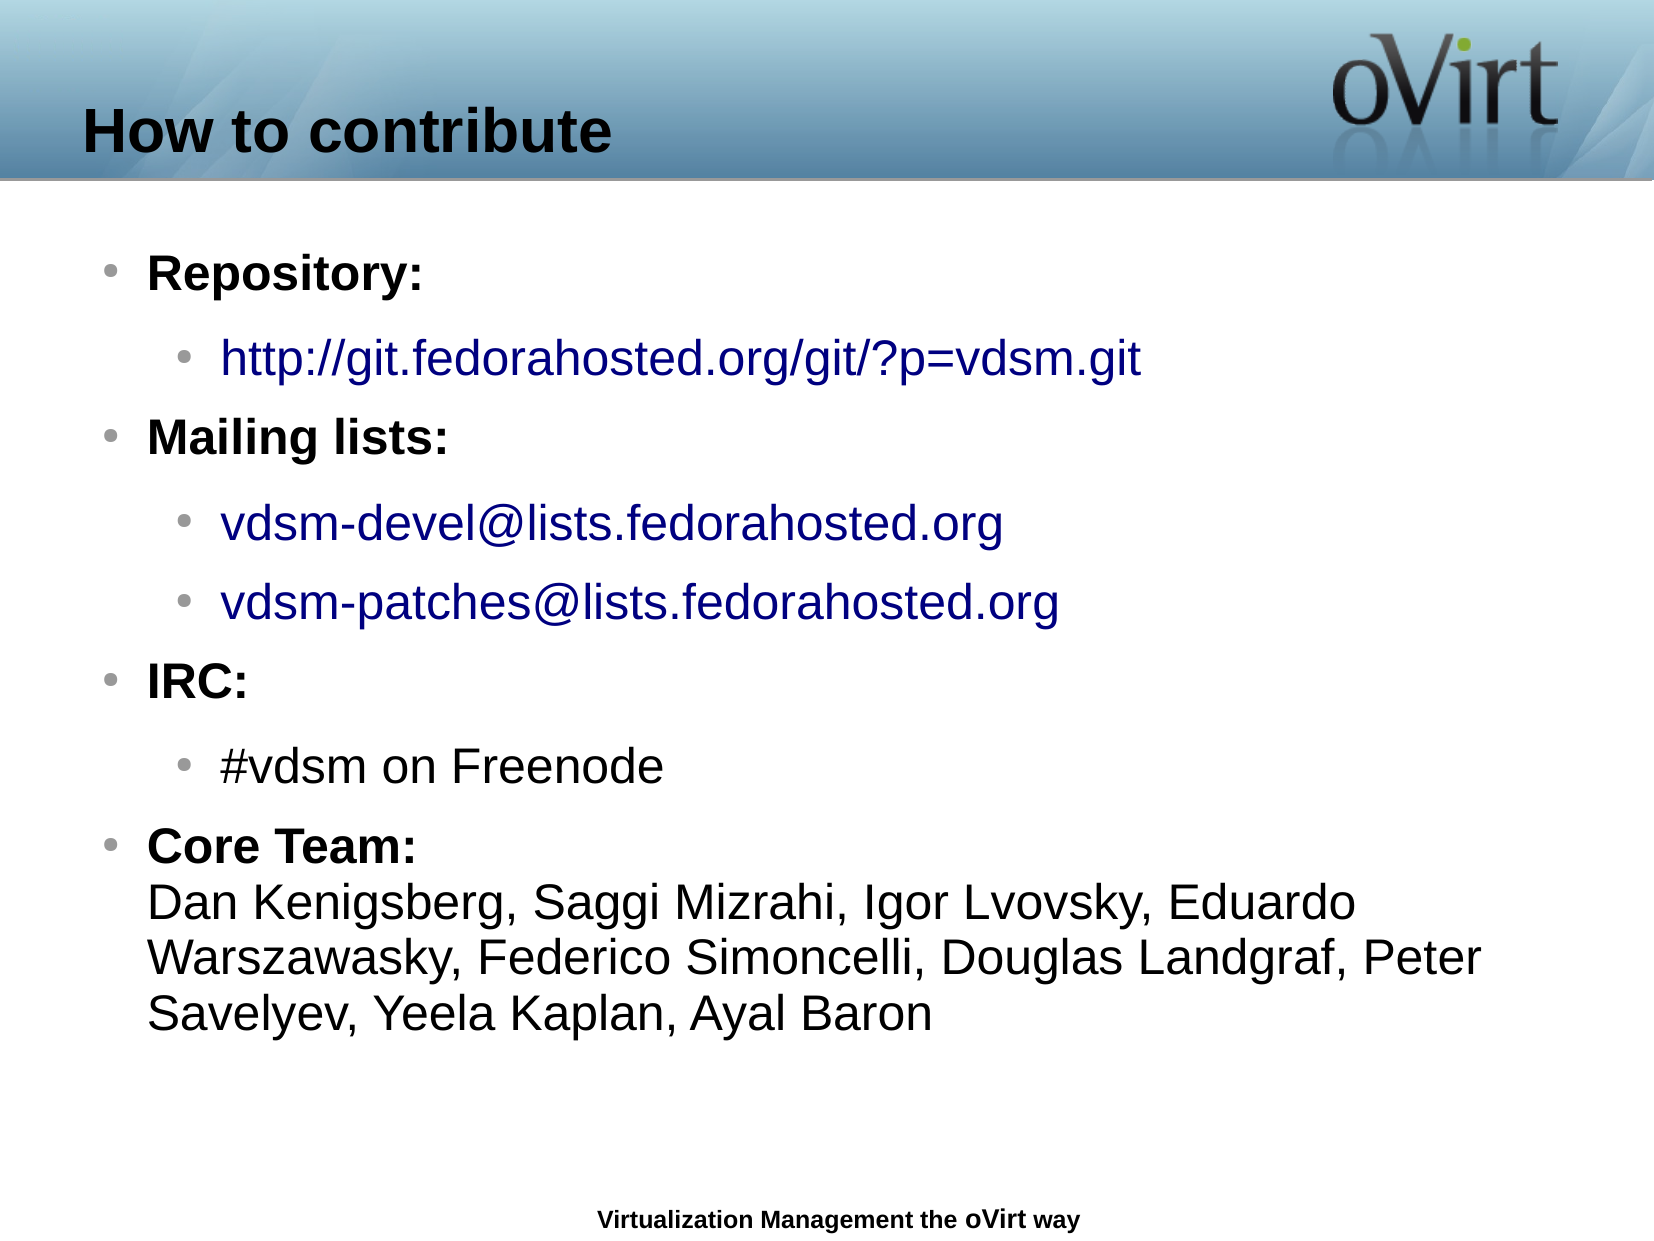

# How to contribute
Repository:
http://git.fedorahosted.org/git/?p=vdsm.git
Mailing lists:
vdsm-devel@lists.fedorahosted.org
vdsm-patches@lists.fedorahosted.org
IRC:
#vdsm on Freenode
Core Team:
Dan Kenigsberg, Saggi Mizrahi, Igor Lvovsky, Eduardo Warszawasky, Federico Simoncelli, Douglas Landgraf, Peter Savelyev, Yeela Kaplan, Ayal Baron